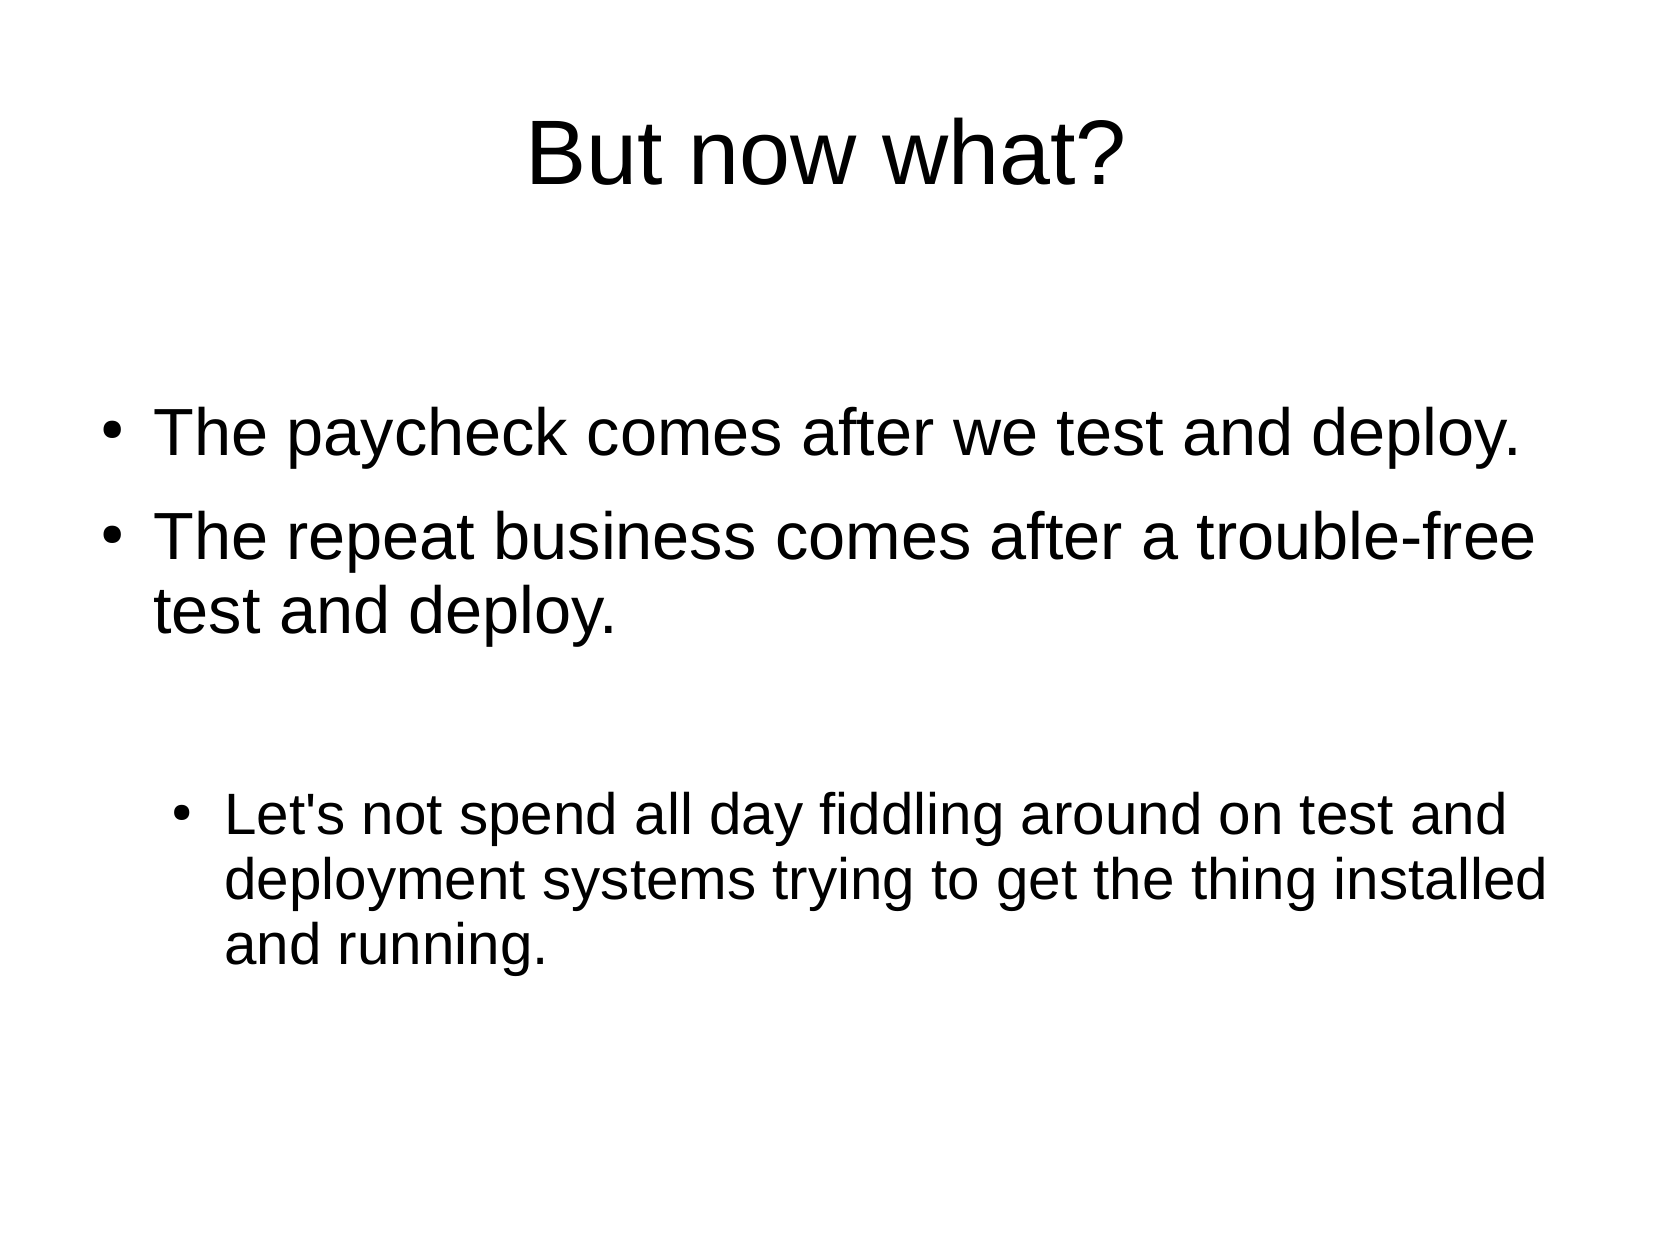

# But now what?
The paycheck comes after we test and deploy.
The repeat business comes after a trouble-free test and deploy.
Let's not spend all day fiddling around on test and deployment systems trying to get the thing installed and running.